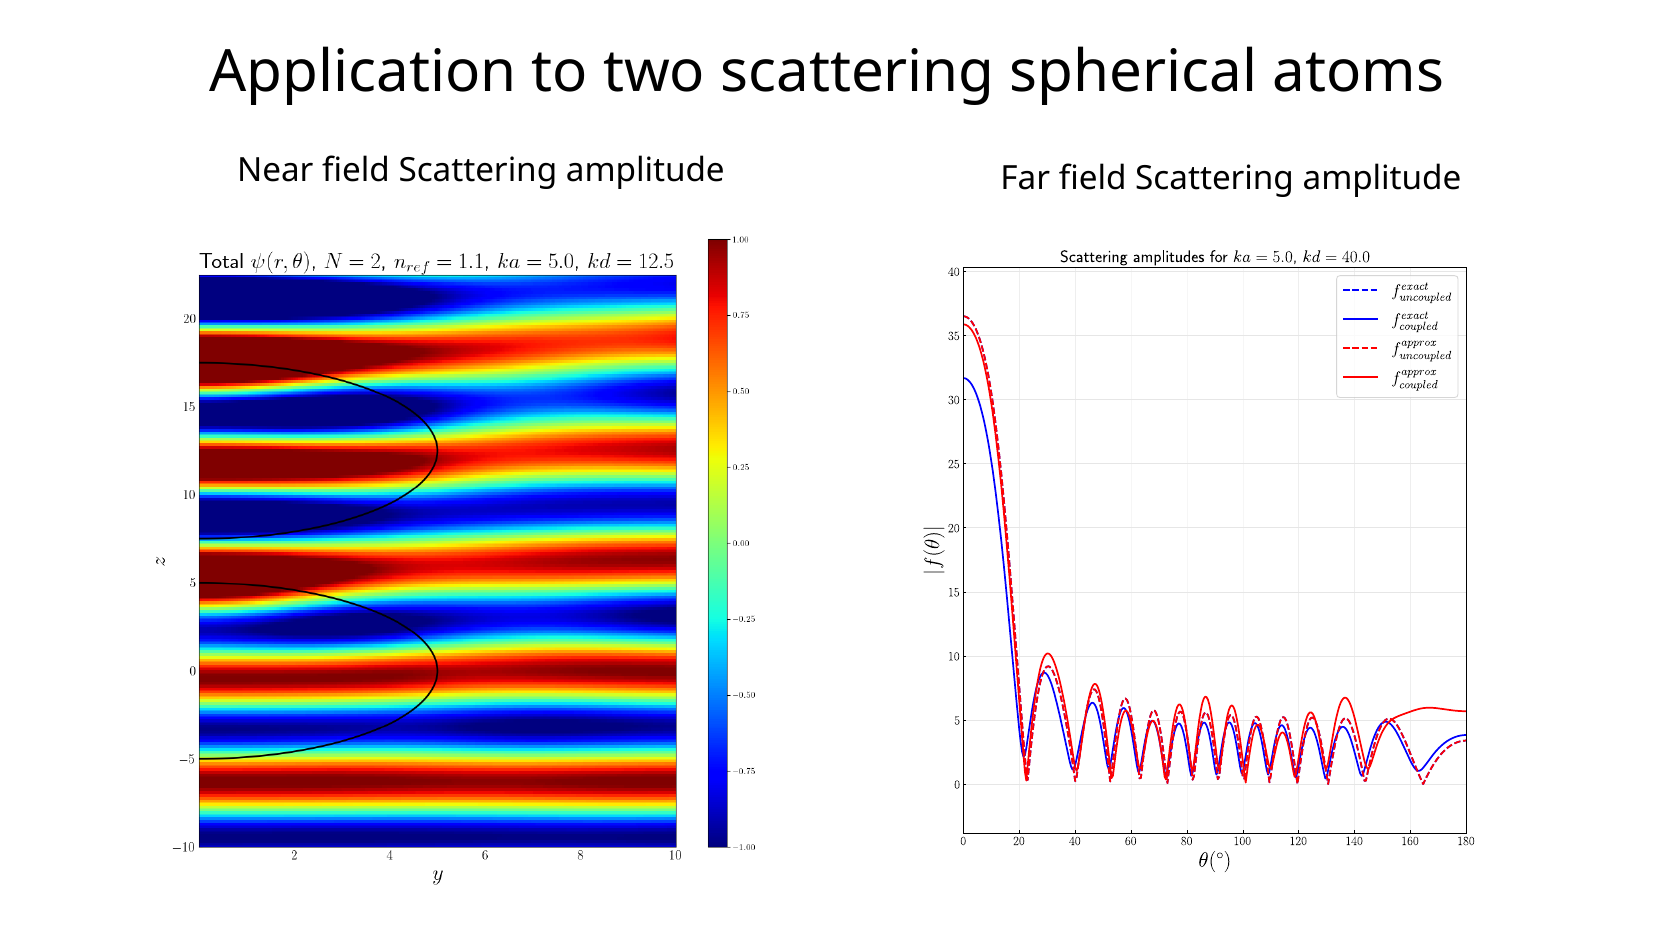

# Application to two scattering spherical atoms
Near field Scattering amplitude
Far field Scattering amplitude